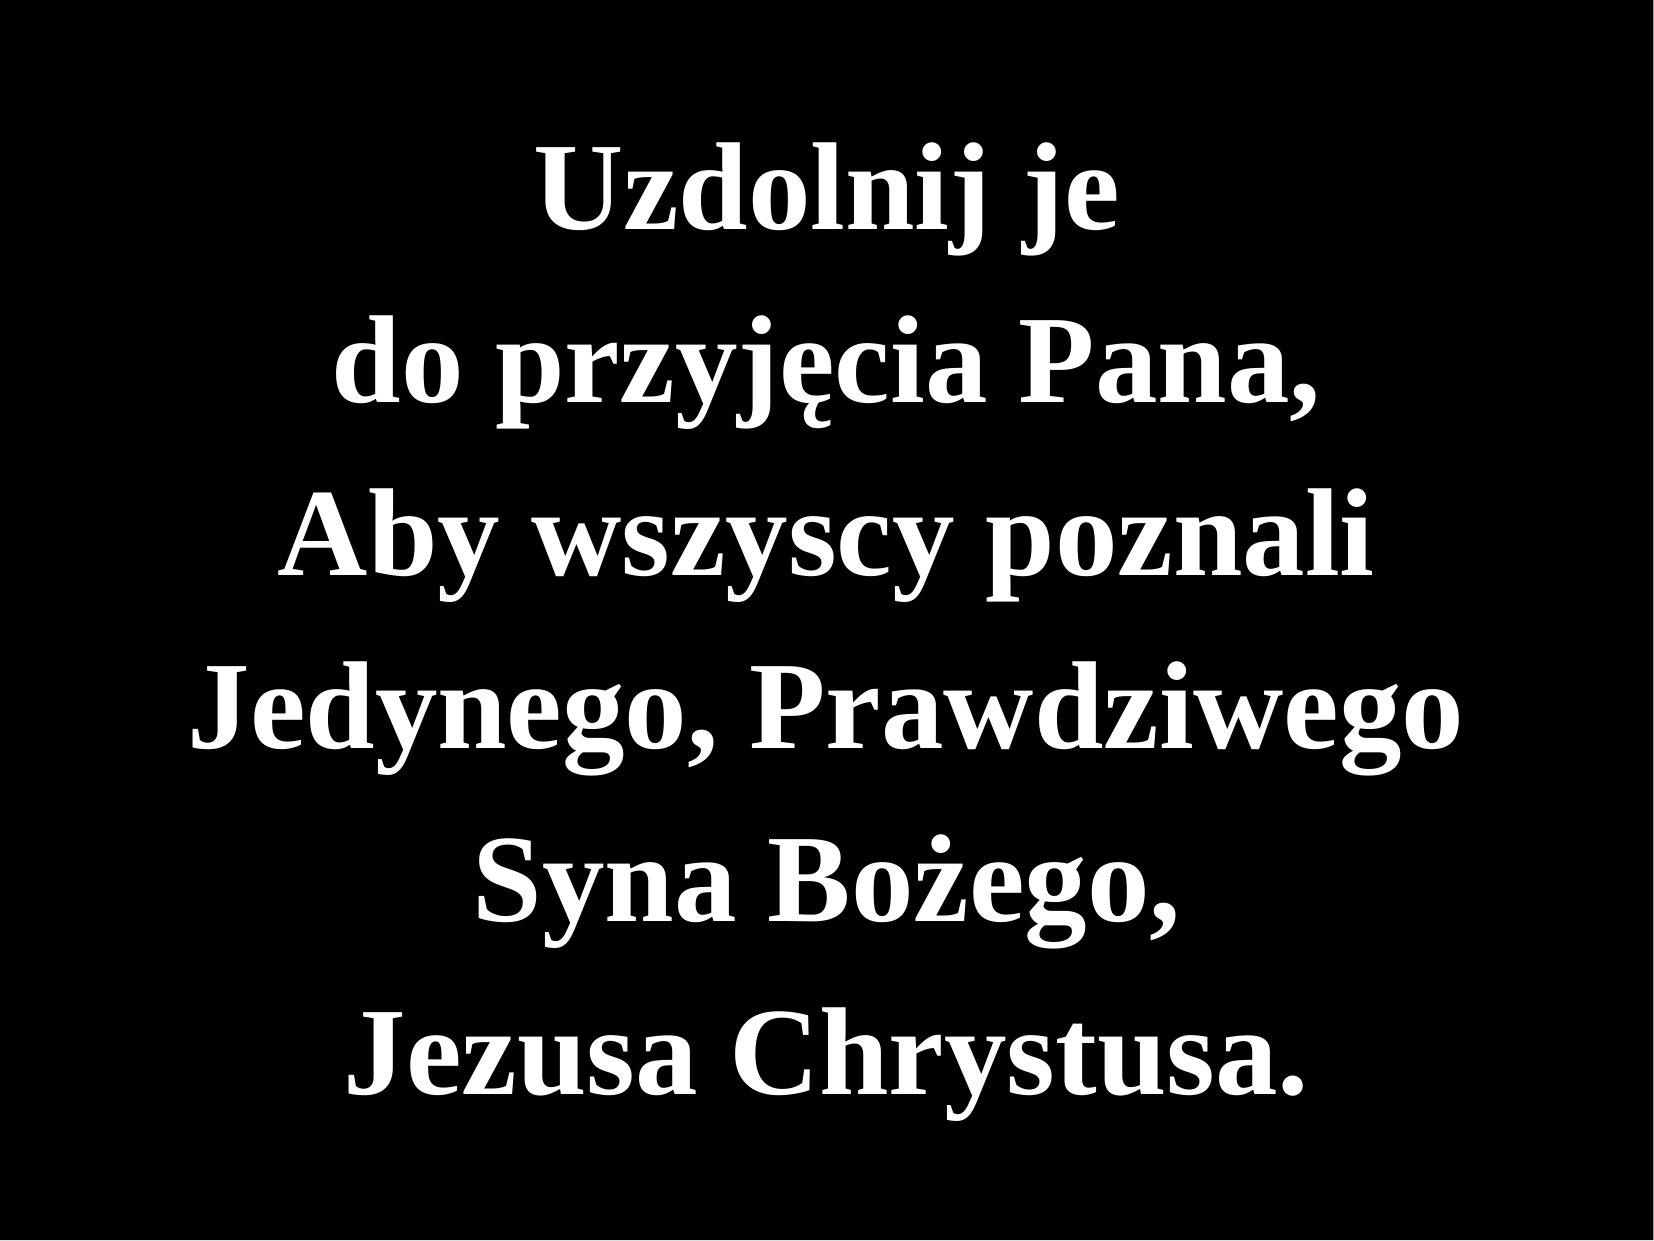

# Uzdolnij je ppp do przyjęcia Pana, ppp Aby wszyscy poznali ppp Jedynego, Prawdziwego ppp Syna Bożego, ppp Jezusa Chrystusa.